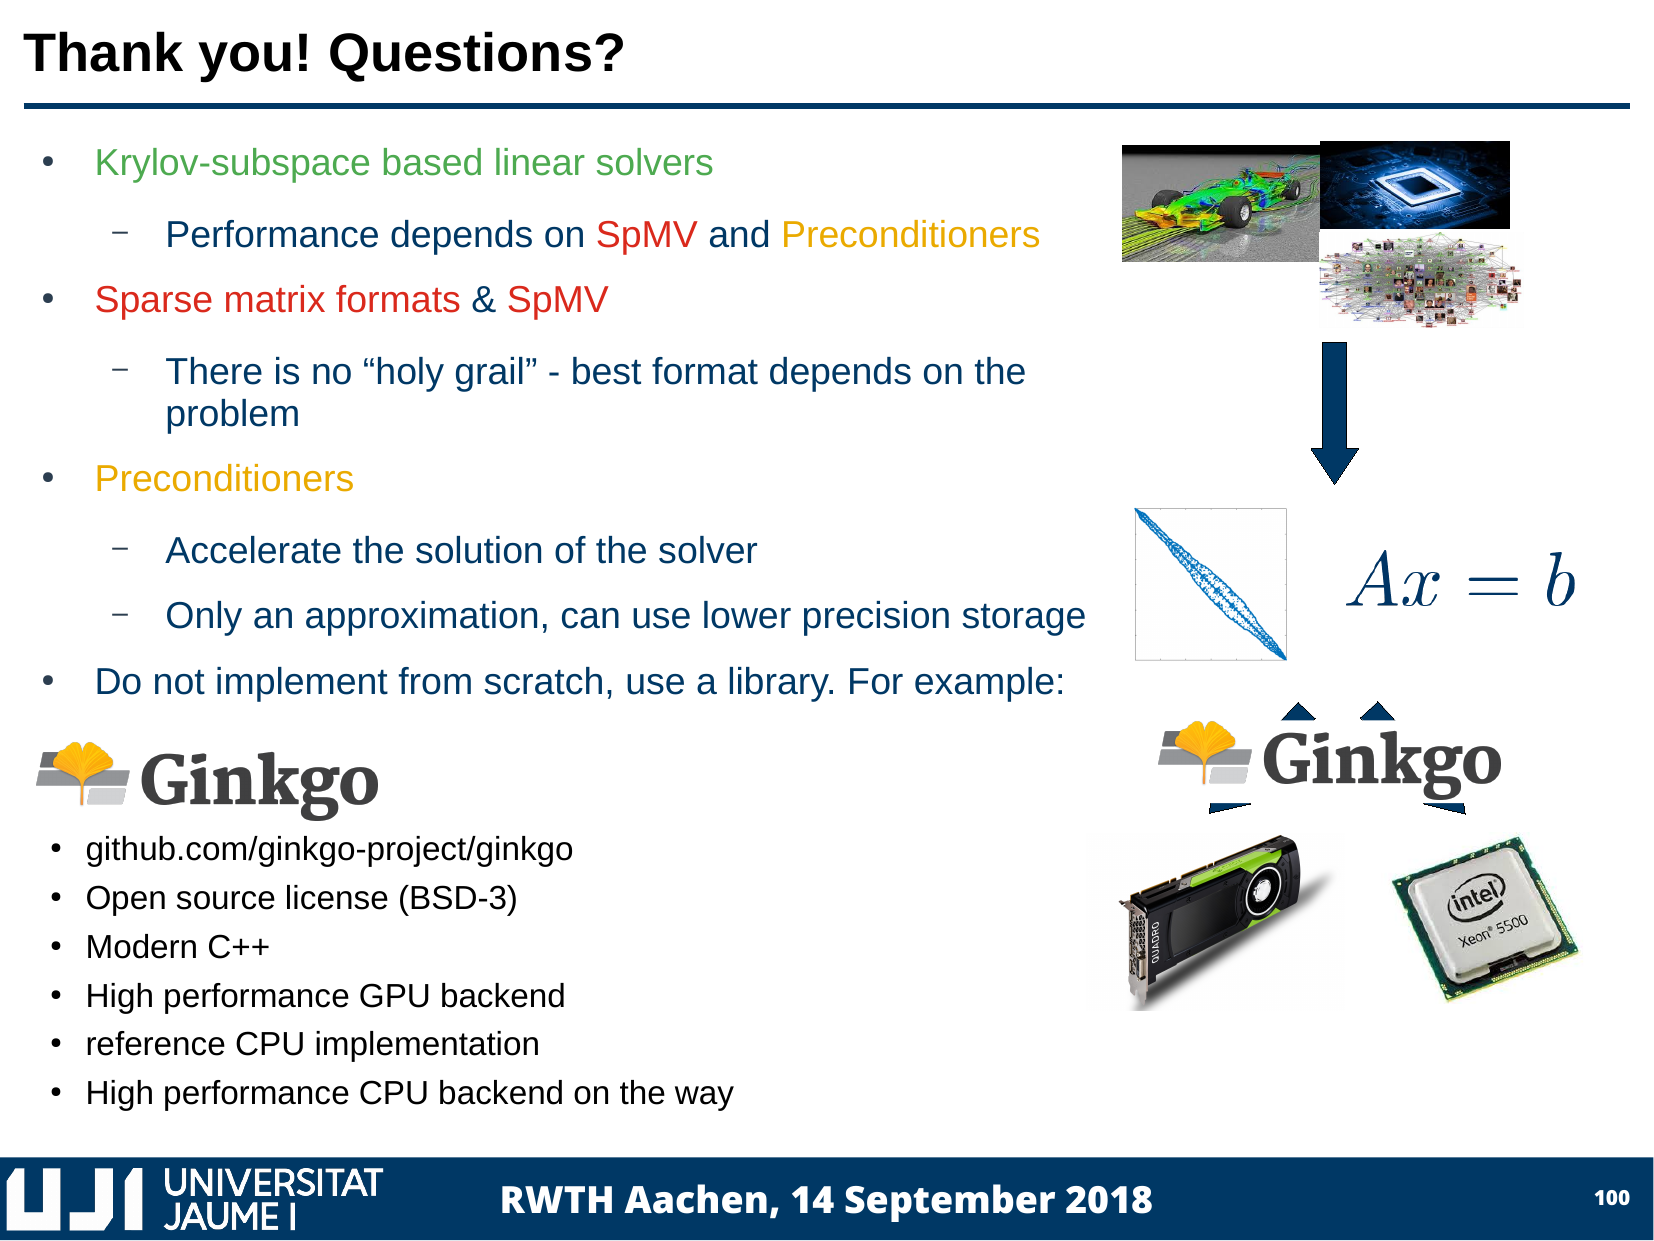

# Thank you! Questions?
Krylov-subspace based linear solvers
Performance depends on SpMV and Preconditioners
Sparse matrix formats & SpMV
There is no “holy grail” - best format depends on the problem
Preconditioners
Accelerate the solution of the solver
Only an approximation, can use lower precision storage
Do not implement from scratch, use a library. For example:
github.com/ginkgo-project/ginkgo
Open source license (BSD-3)
Modern C++
High performance GPU backend
reference CPU implementation
High performance CPU backend on the way
RWTH Aachen, 14 September 2018
100